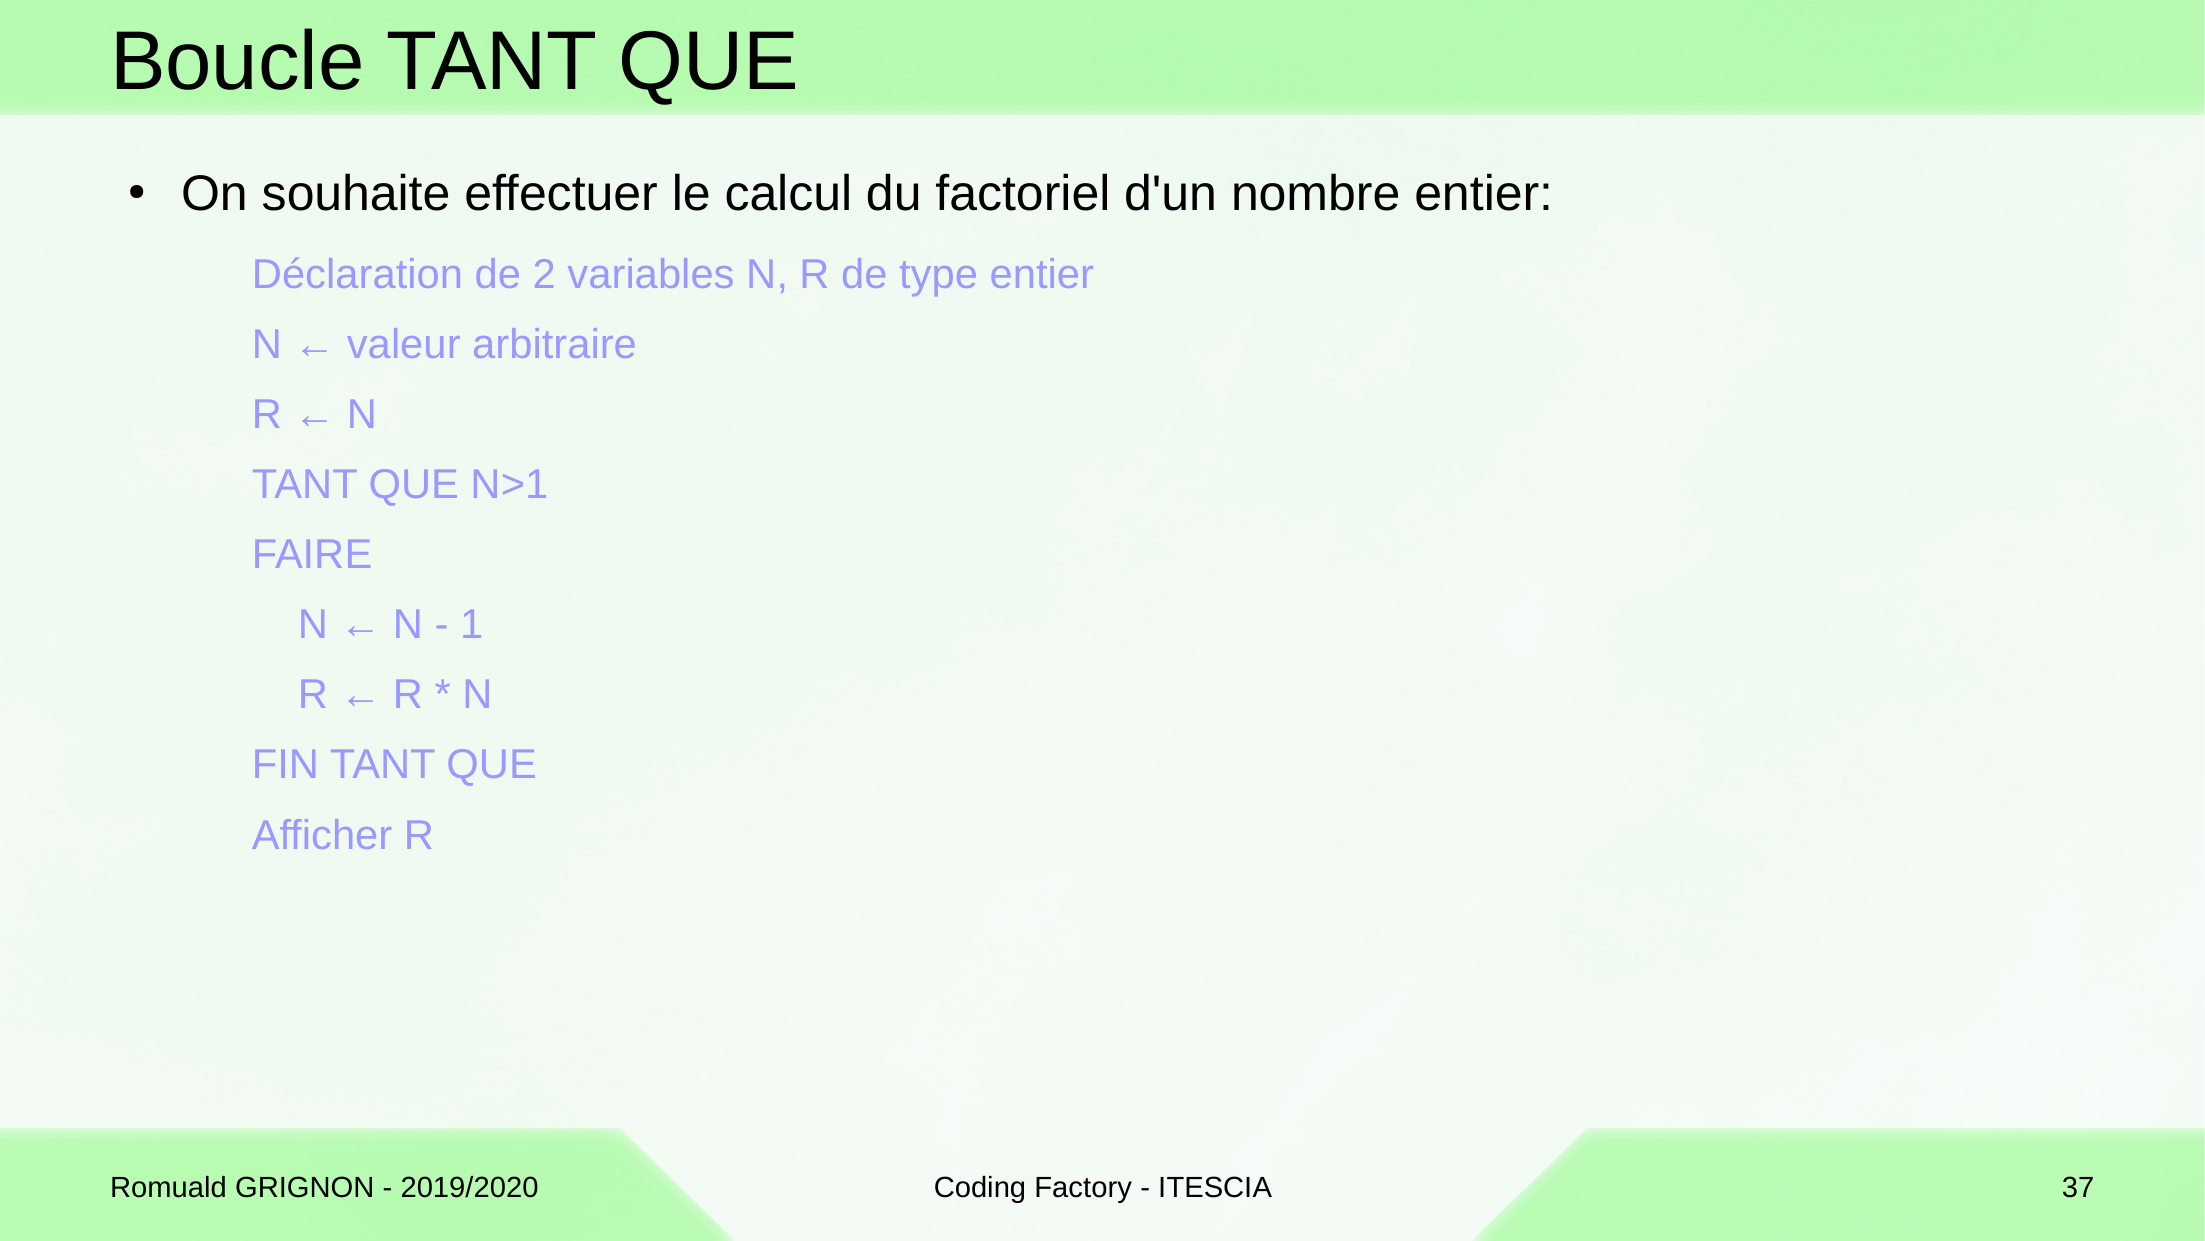

# Boucle TANT QUE
On souhaite effectuer le calcul du factoriel d'un nombre entier:
Déclaration de 2 variables N, R de type entier
N ← valeur arbitraire
R ← N
TANT QUE N>1
FAIRE
 N ← N - 1
 R ← R * N
FIN TANT QUE
Afficher R
Romuald GRIGNON - 2019/2020
Coding Factory - ITESCIA
37